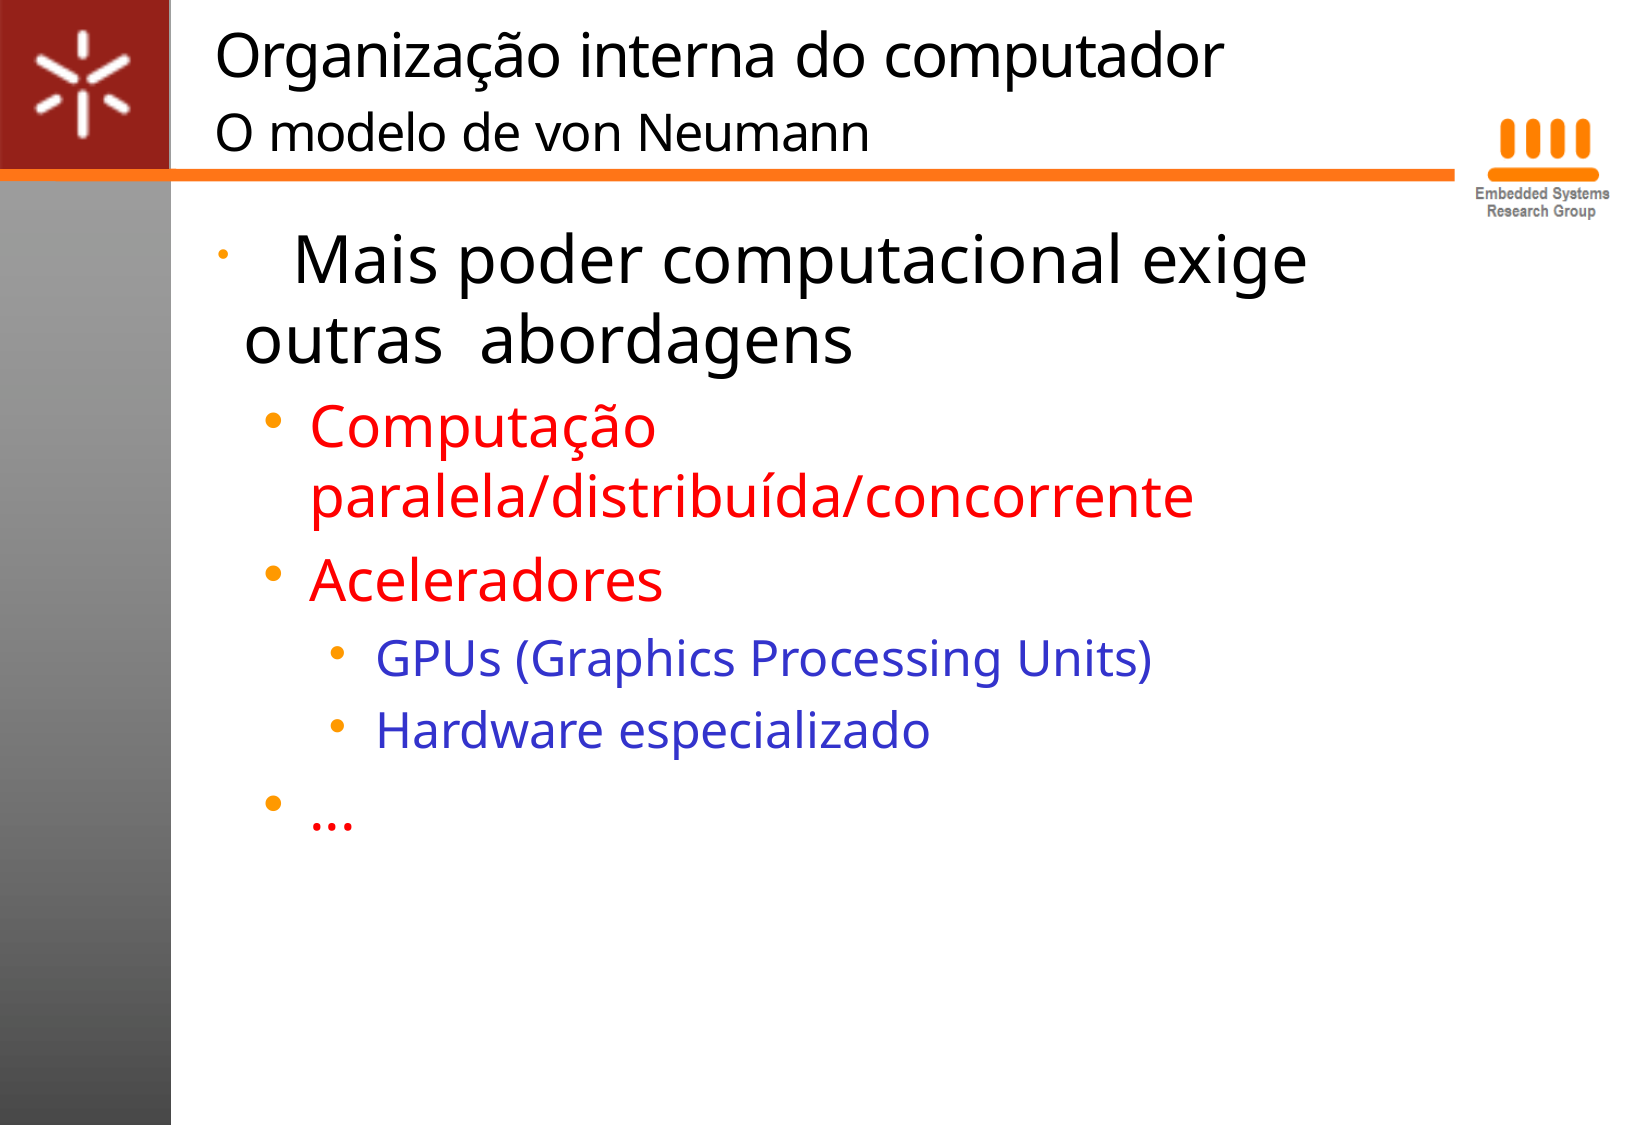

# Organização interna do computador O modelo de von Neumann
	Mais poder computacional exige outras abordagens
Computação paralela/distribuída/concorrente
Aceleradores
GPUs (Graphics Processing Units)
Hardware especializado
...